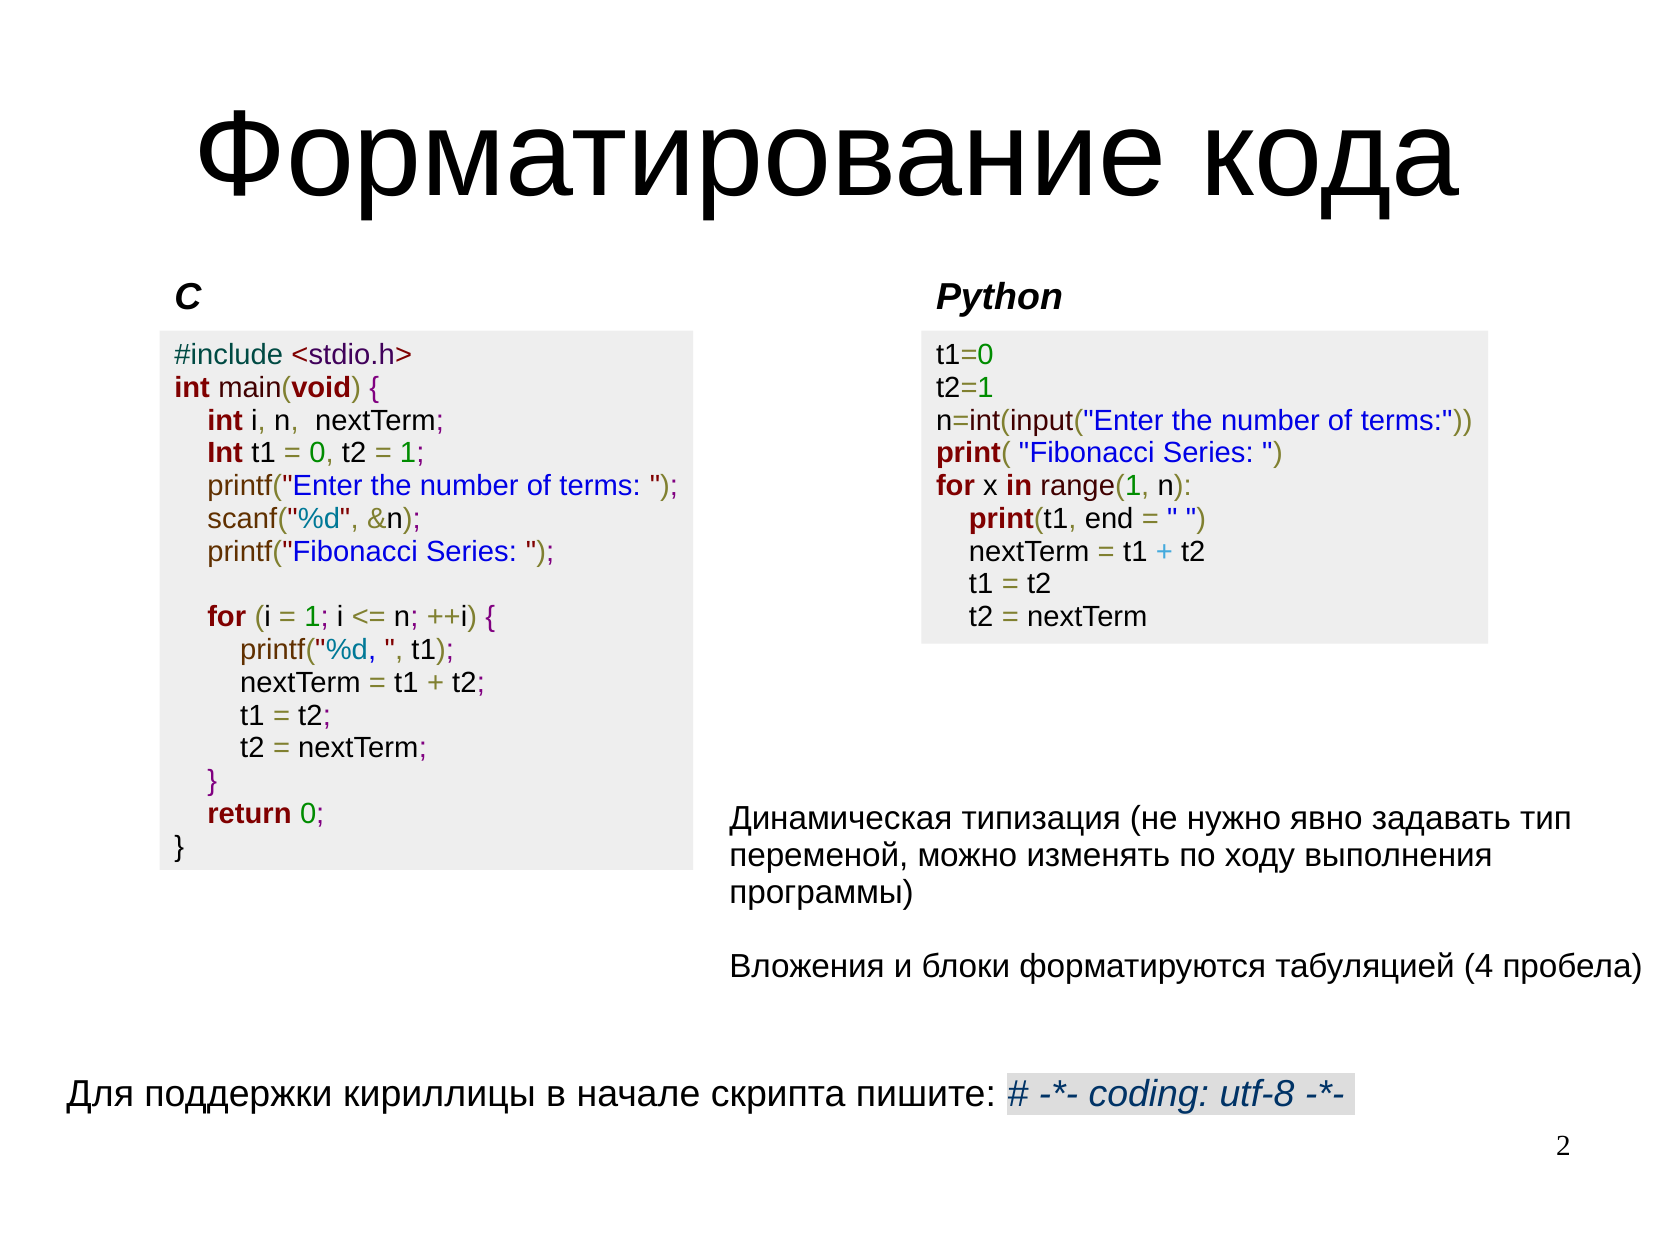

# Форматирование кода
C
Python
#include <stdio.h>
int main(void) {
 int i, n, nextTerm;
 Int t1 = 0, t2 = 1;
 printf("Enter the number of terms: ");
 scanf("%d", &n);
 printf("Fibonacci Series: ");
 for (i = 1; i <= n; ++i) {
 printf("%d, ", t1);
 nextTerm = t1 + t2;
 t1 = t2;
 t2 = nextTerm;
 }
 return 0;
}
t1=0
t2=1
n=int(input("Enter the number of terms:"))
print( "Fibonacci Series: ")
for x in range(1, n):
 print(t1, end = " ")
 nextTerm = t1 + t2
 t1 = t2
 t2 = nextTerm
Динамическая типизация (не нужно явно задавать тип переменой, можно изменять по ходу выполнения программы)
Вложения и блоки форматируются табуляцией (4 пробела)
Для поддержки кириллицы в начале скрипта пишите: # -*- coding: utf-8 -*-
2